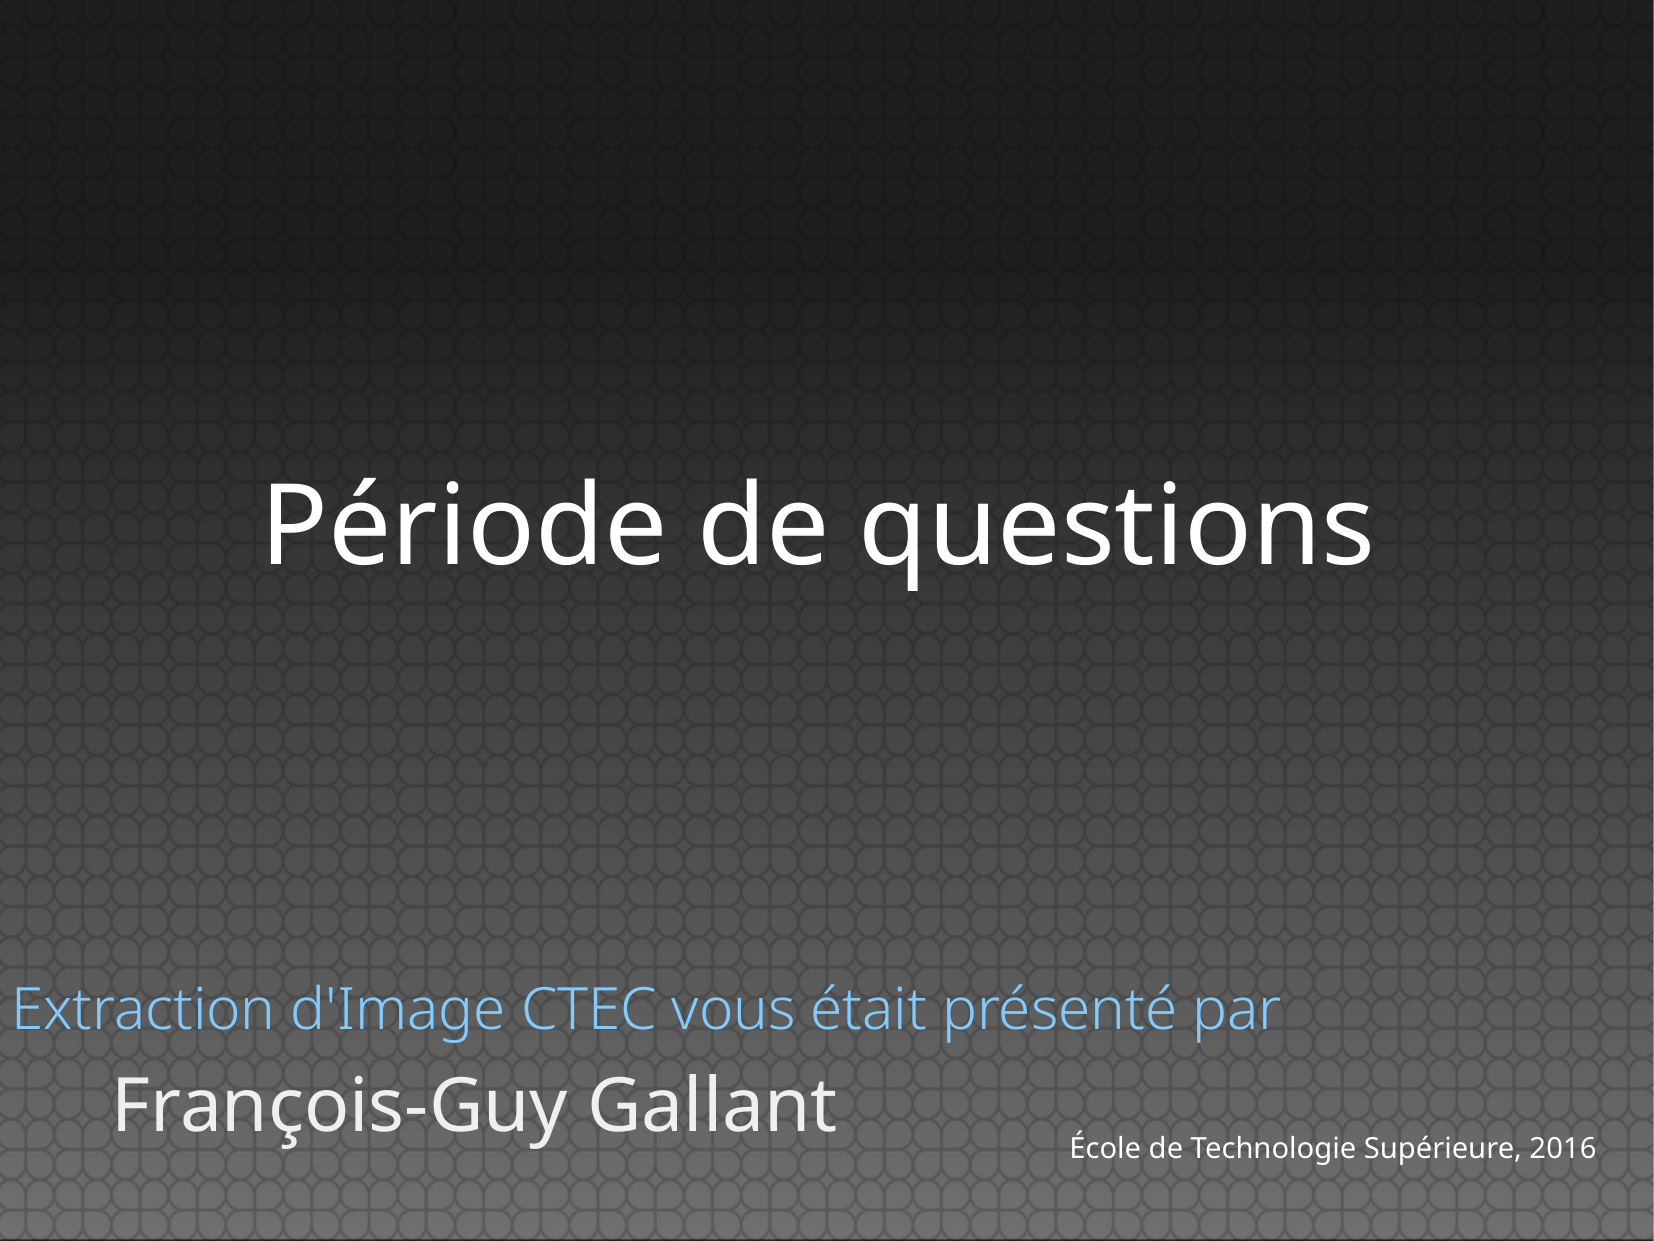

# Période de questions
Extraction d'Image CTEC vous était présenté par
François-Guy Gallant
École de Technologie Supérieure, 2016